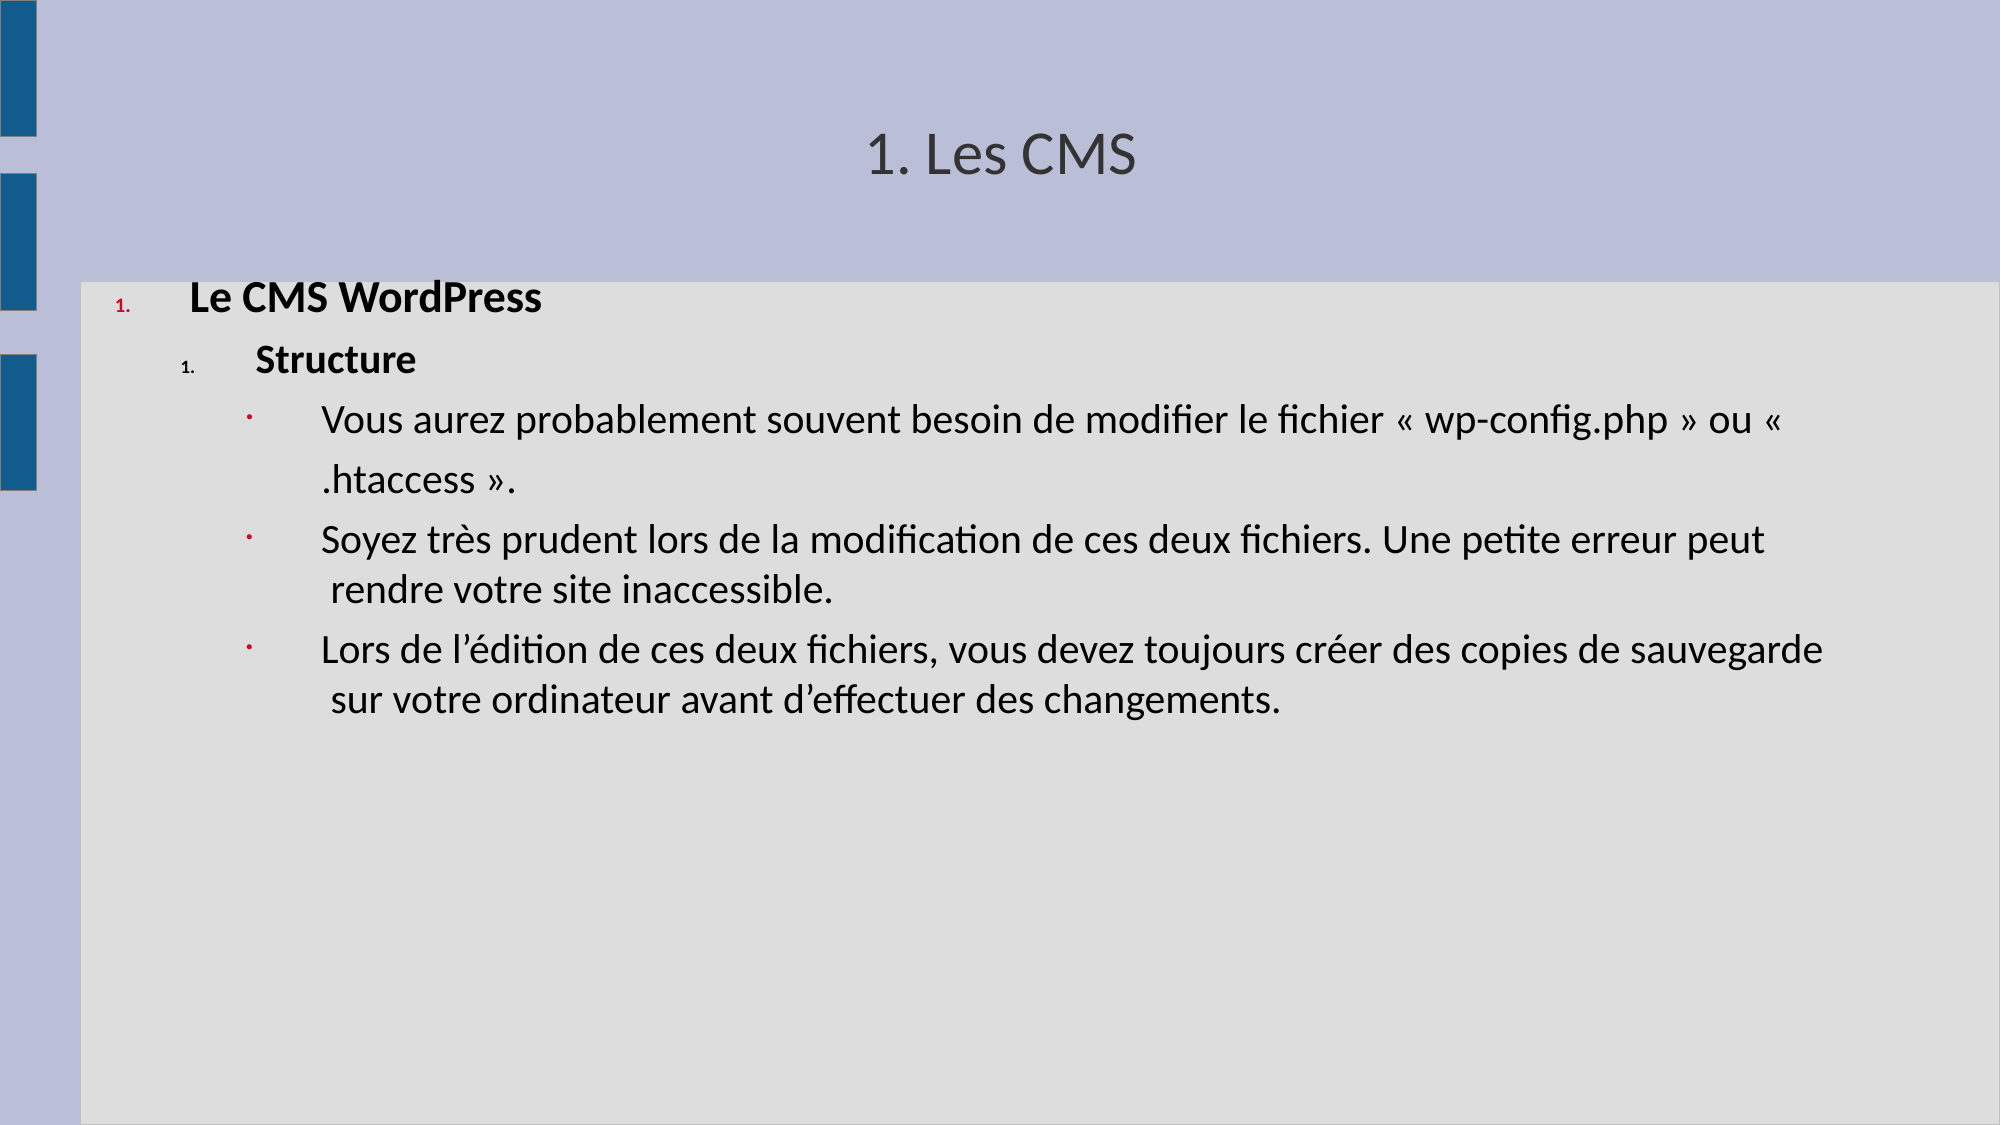

# 1. Les CMS
Le CMS WordPress
Structure
Vous aurez probablement souvent besoin de modifier le fichier « wp-config.php » ou «
.htaccess ».
Soyez très prudent lors de la modification de ces deux fichiers. Une petite erreur peut rendre votre site inaccessible.
Lors de l’édition de ces deux fichiers, vous devez toujours créer des copies de sauvegarde sur votre ordinateur avant d’effectuer des changements.